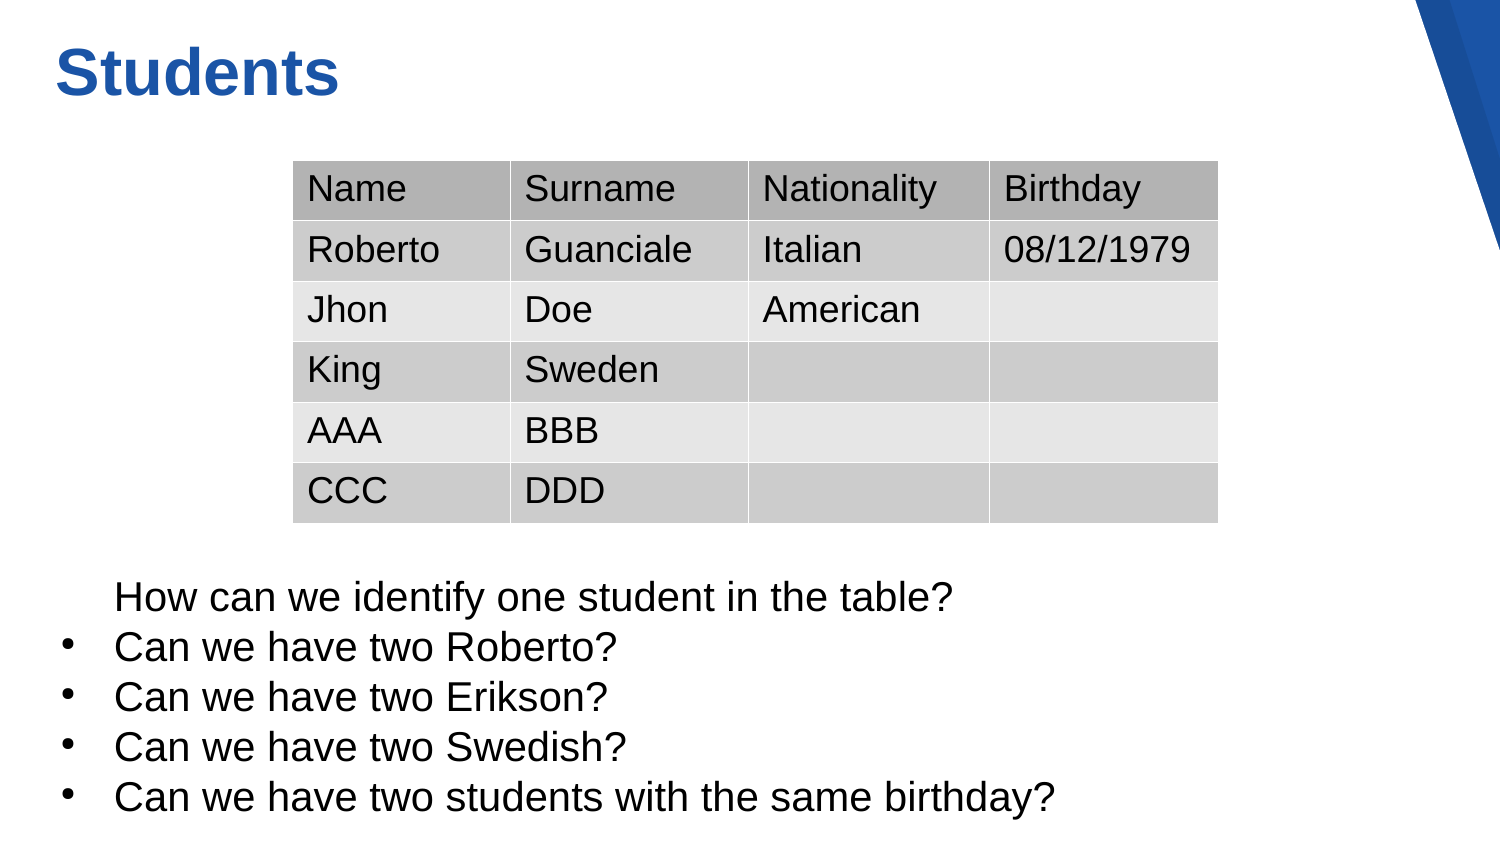

# Students
| Name | Surname | Nationality | Birthday |
| --- | --- | --- | --- |
| Roberto | Guanciale | Italian | 08/12/1979 |
| Jhon | Doe | American | |
| King | Sweden | | |
| AAA | BBB | | |
| CCC | DDD | | |
How can we identify one student in the table?
Can we have two Roberto?
Can we have two Erikson?
Can we have two Swedish?
Can we have two students with the same birthday?